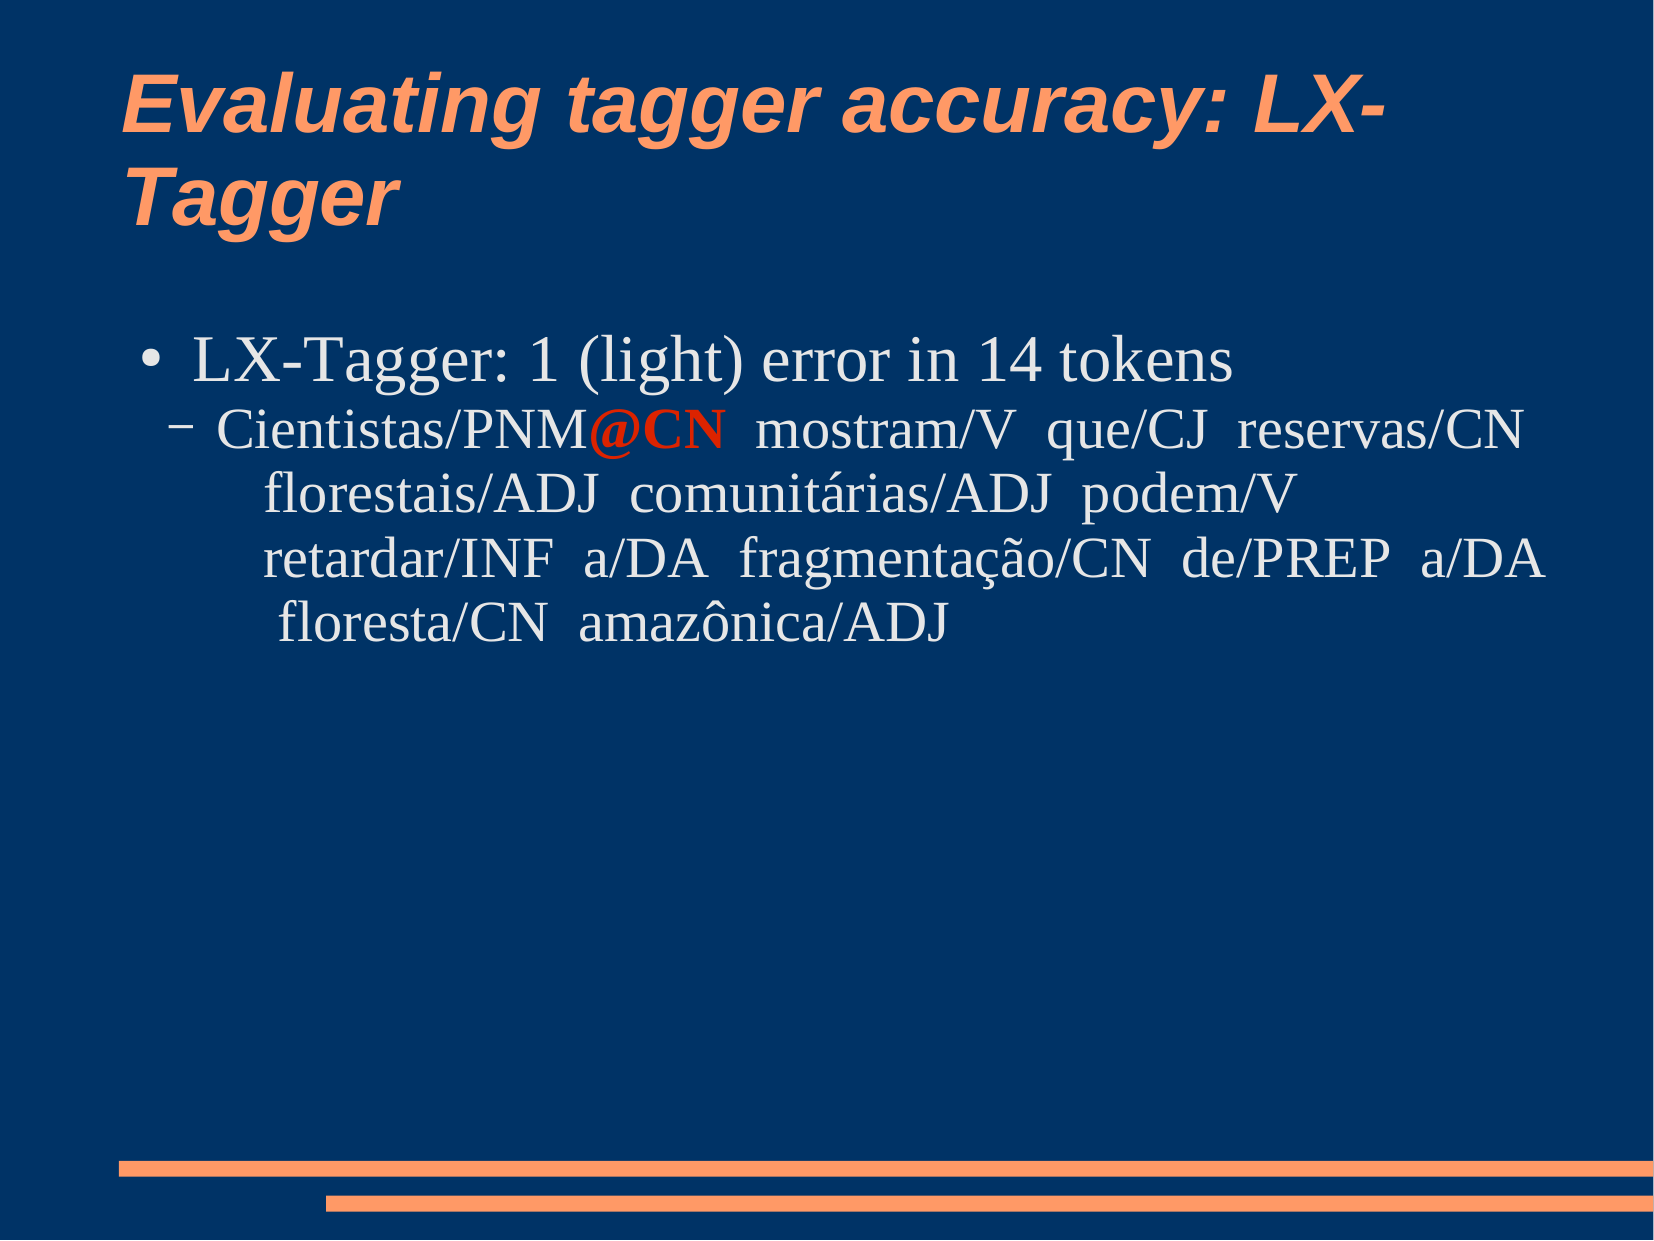

# Evaluating tagger accuracy: LX-Tagger
LX-Tagger: 1 (light) error in 14 tokens
Cientistas/PNM@CN mostram/V que/CJ reservas/CN florestais/ADJ comunitárias/ADJ podem/V retardar/INF a/DA fragmentação/CN de/PREP a/DA floresta/CN amazônica/ADJ